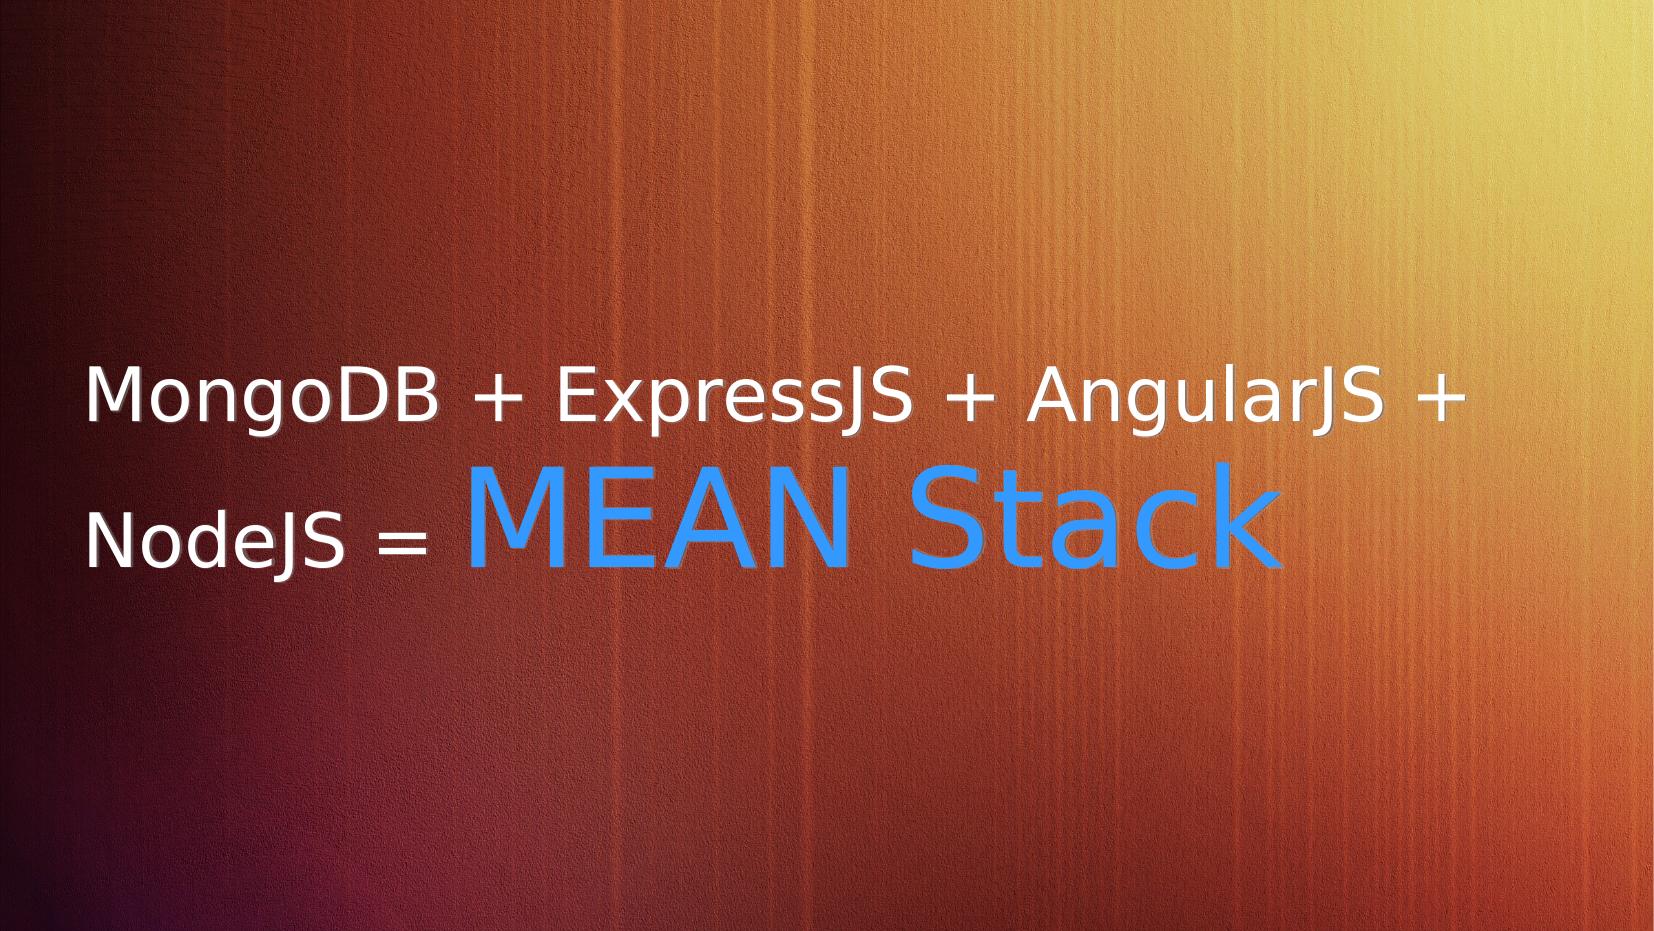

# MongoDB + ExpressJS + AngularJS + NodeJS = MEAN Stack